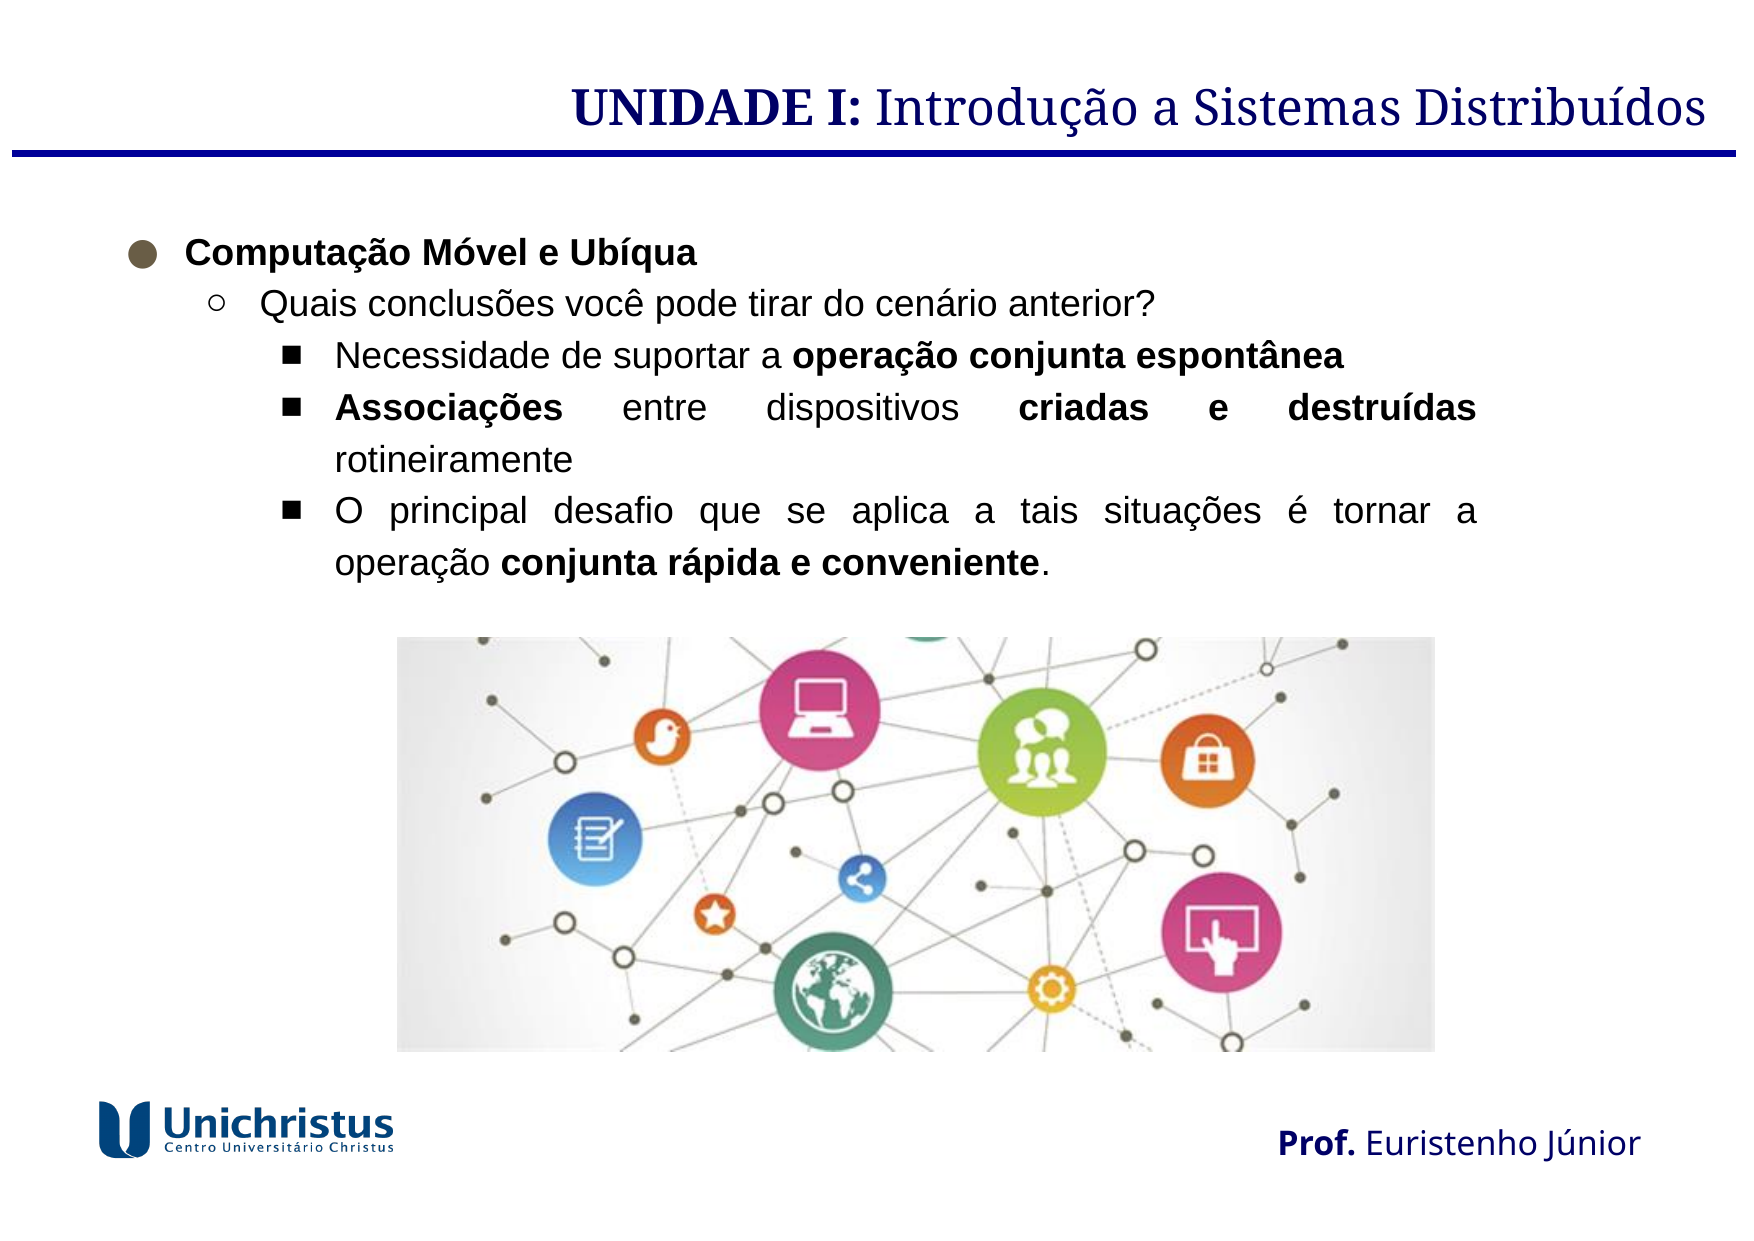

UNIDADE I: Introdução a Sistemas Distribuídos
Computação Móvel e Ubíqua
Quais conclusões você pode tirar do cenário anterior?
Necessidade de suportar a operação conjunta espontânea
Associações entre dispositivos criadas e destruídas rotineiramente
O principal desafio que se aplica a tais situações é tornar a operação conjunta rápida e conveniente.
Prof. Euristenho Júnior